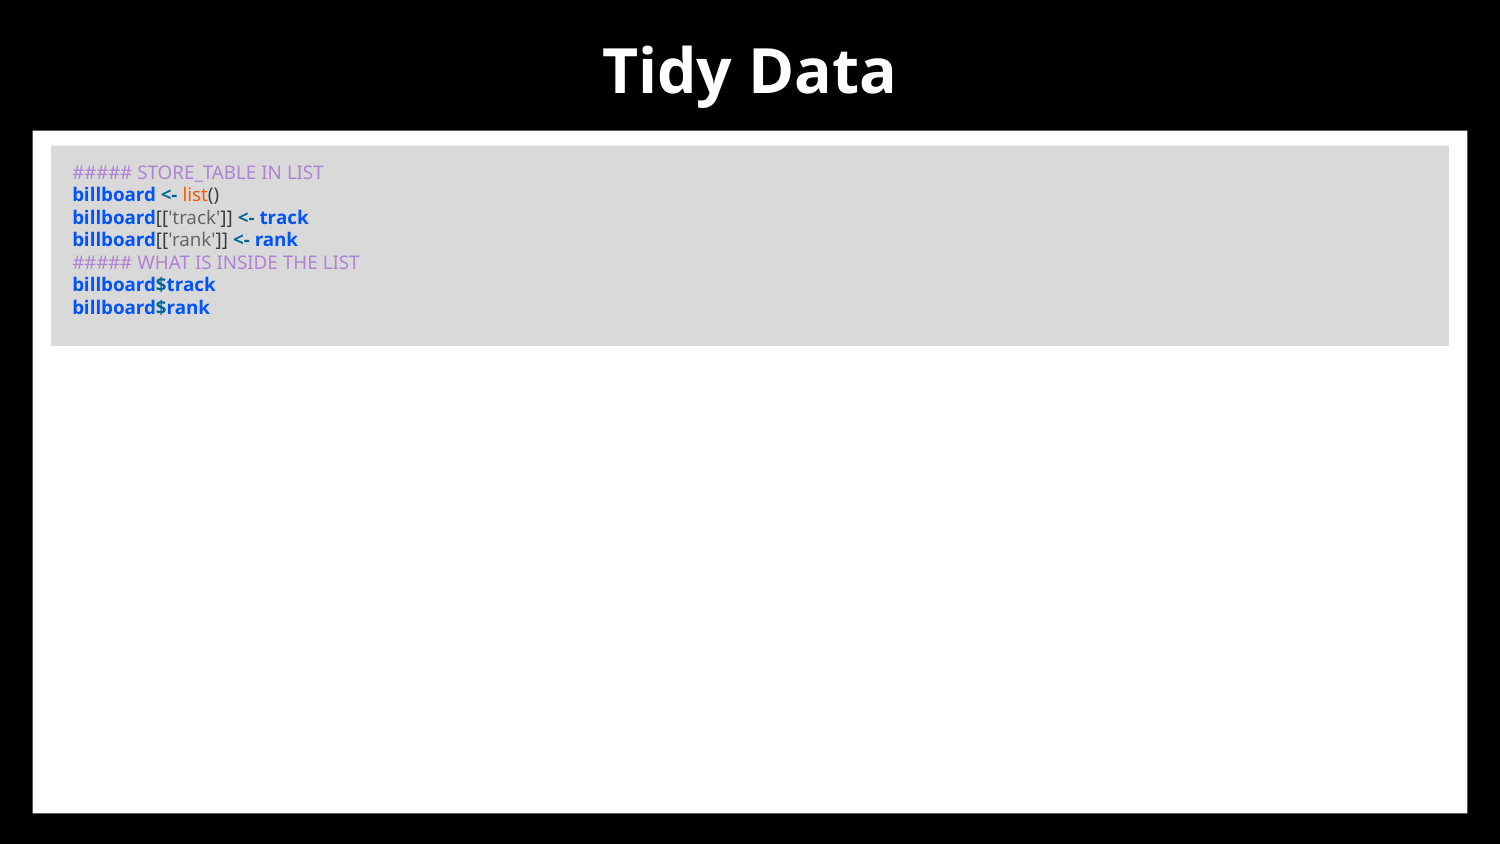

Tidy Data
##### STORE_TABLE IN LIST billboard <- list() billboard[['track']] <- track billboard[['rank']] <- rank ##### WHAT IS INSIDE THE LIST billboard$track billboard$rank